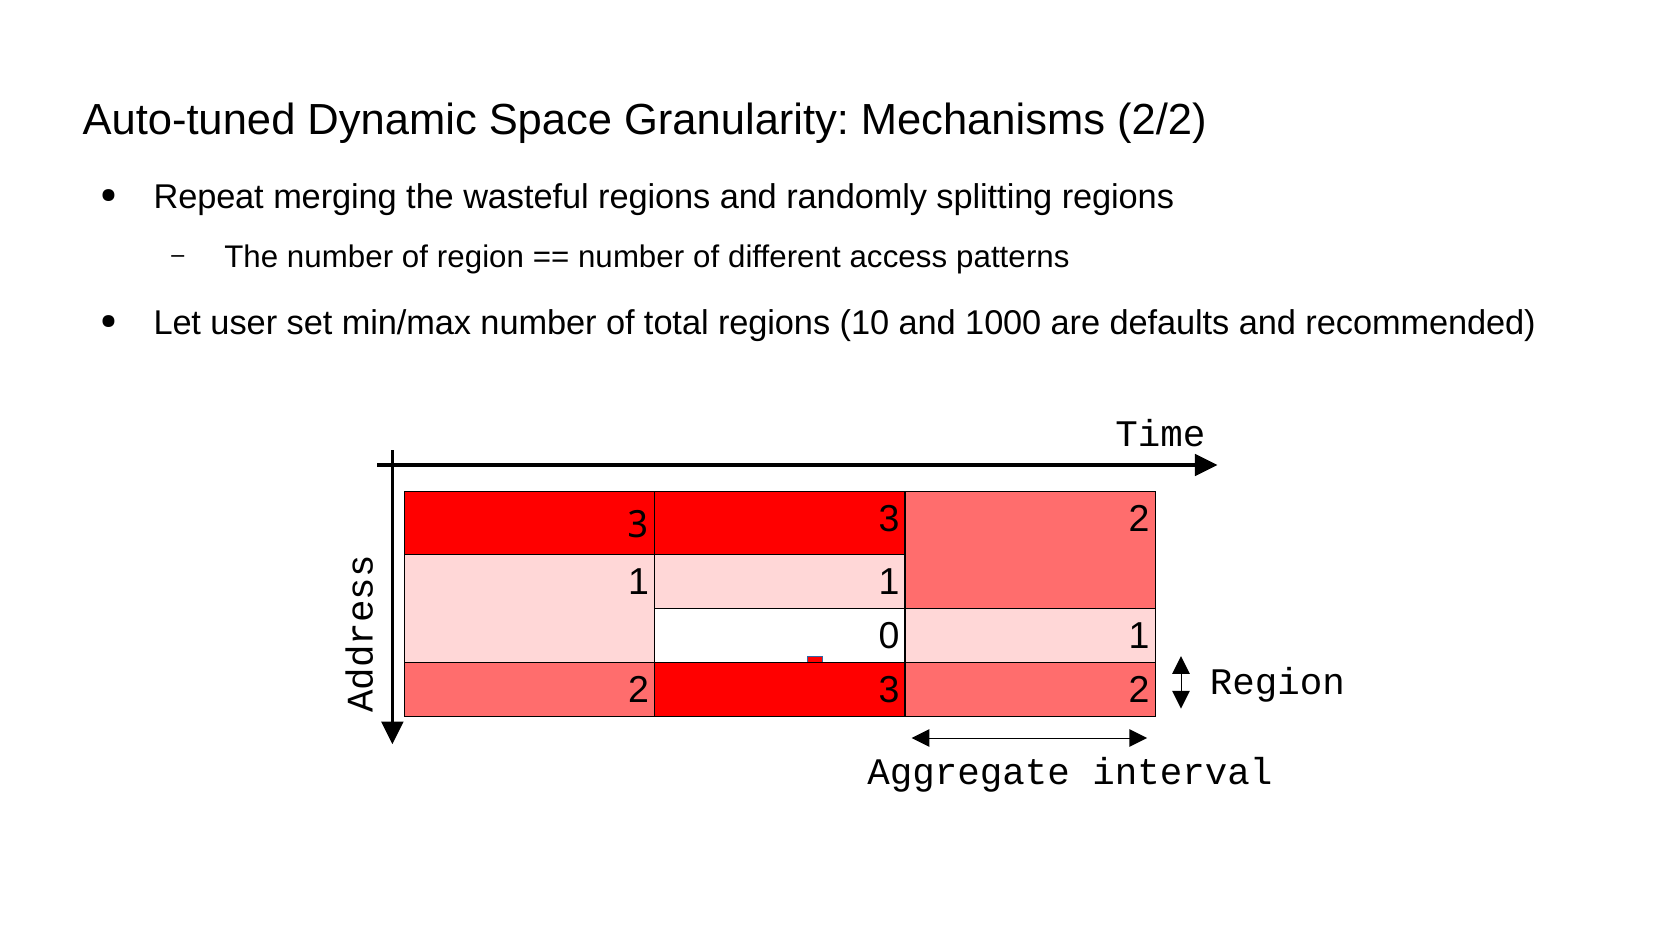

# Auto-tuned Dynamic Space Granularity: Mechanisms (2/2)
Repeat merging the wasteful regions and randomly splitting regions
The number of region == number of different access patterns
Let user set min/max number of total regions (10 and 1000 are defaults and recommended)
Time
| 3 | 3 | 2 |
| --- | --- | --- |
| 1 | 1 | |
| | 0 | 1 |
| 2 | 3 | 2 |
Address
Region
Aggregate interval